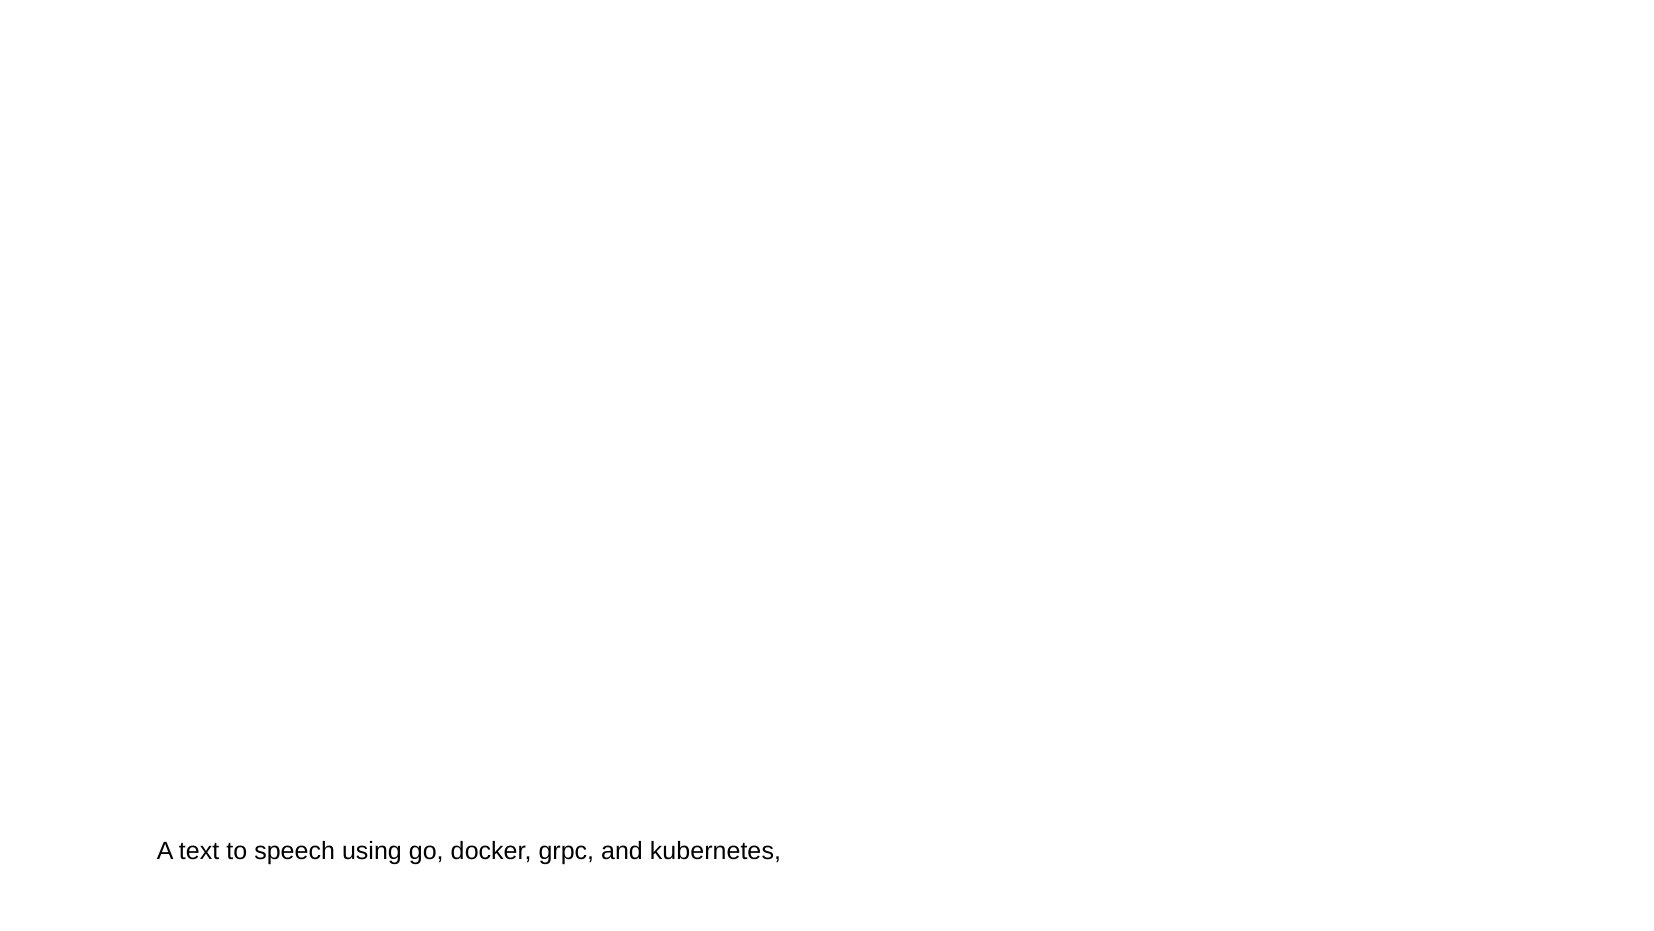

A text to speech using go, docker, grpc, and kubernetes,